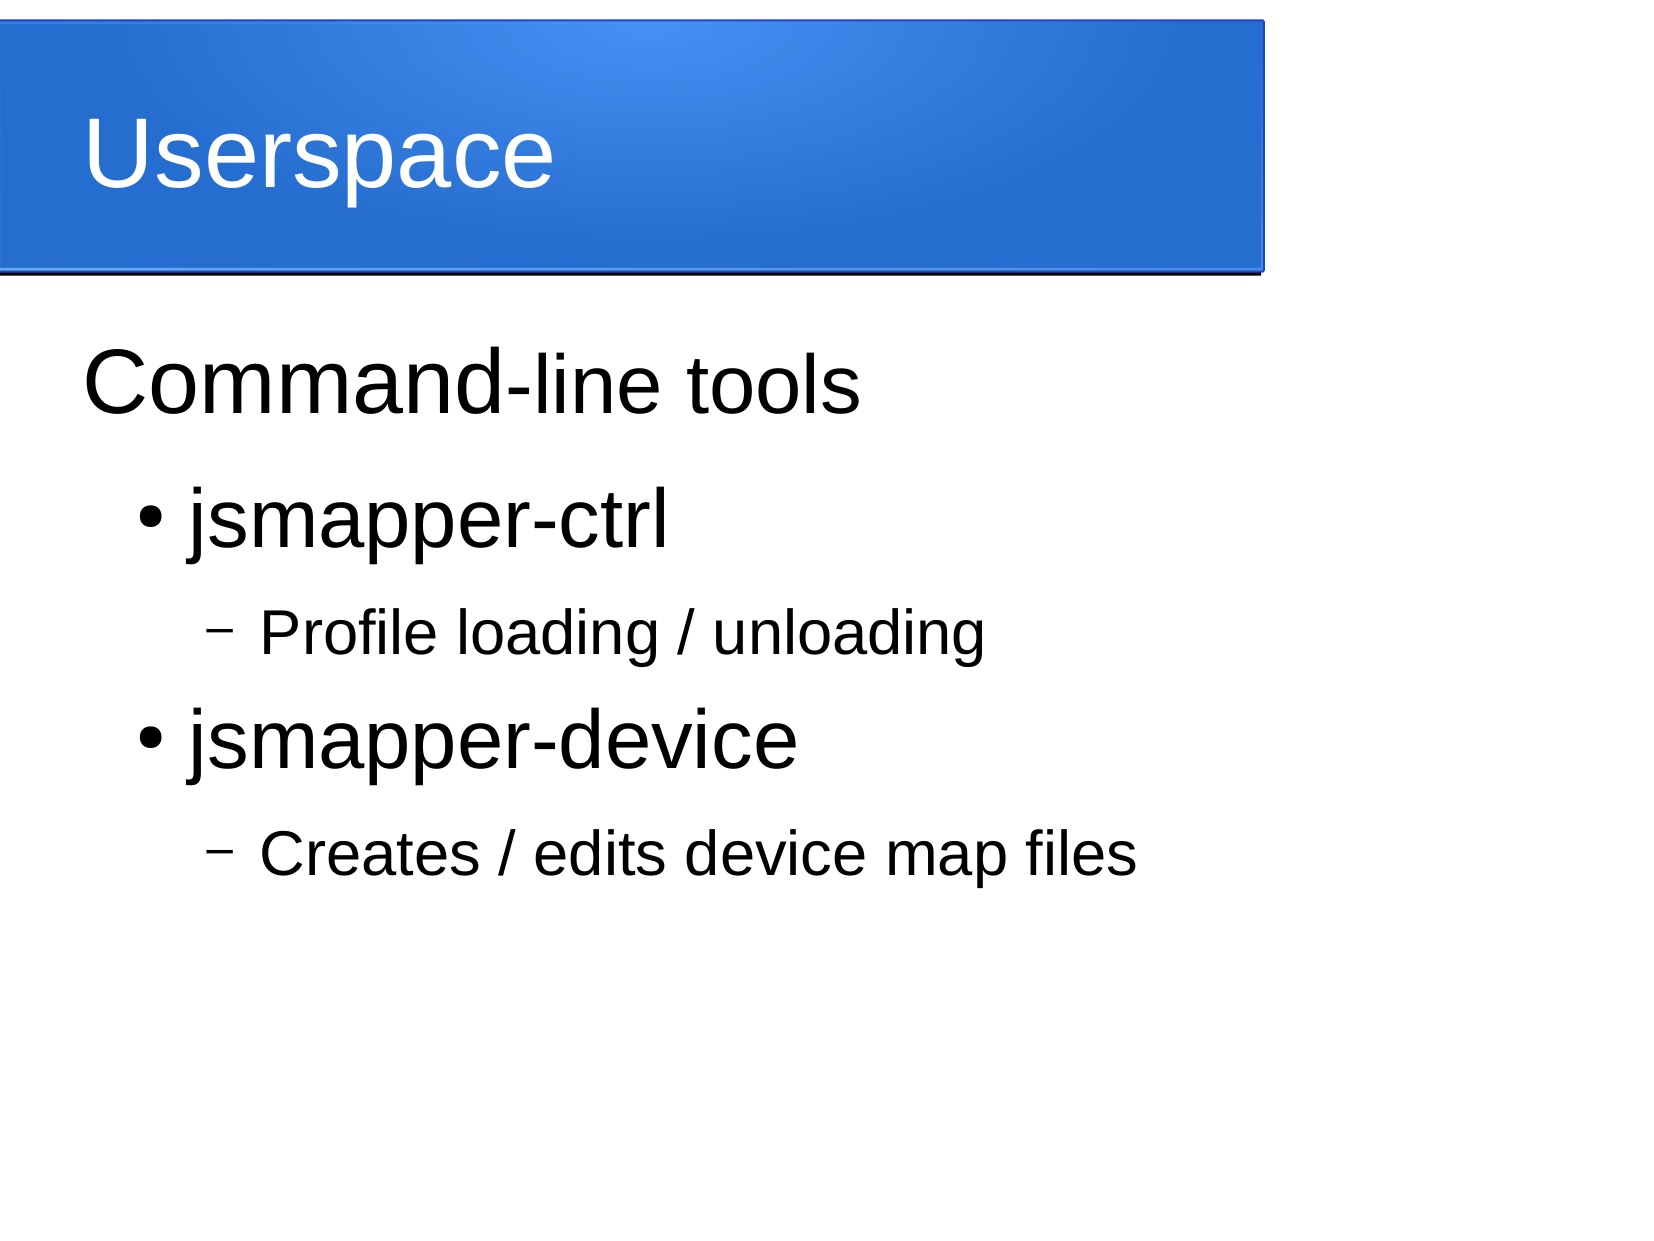

# Userspace
Command-line tools
jsmapper-ctrl
Profile loading / unloading
jsmapper-device
Creates / edits device map files